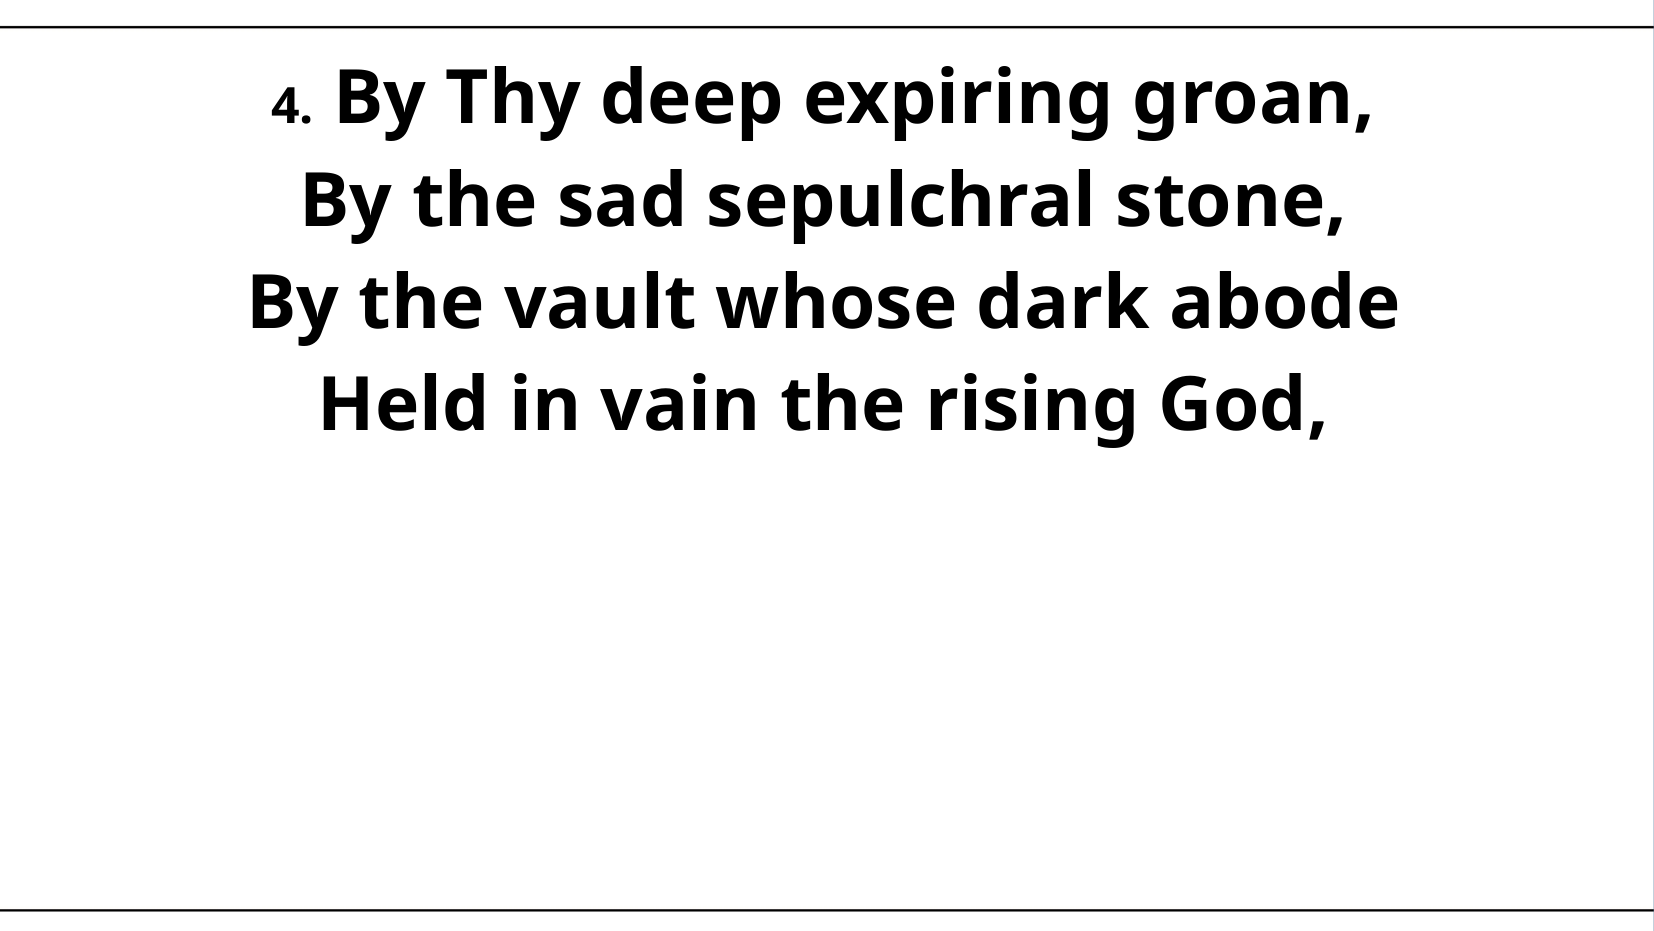

4. By Thy deep expiring groan,
By the sad sepulchral stone,
By the vault whose dark abode
Held in vain the rising God,